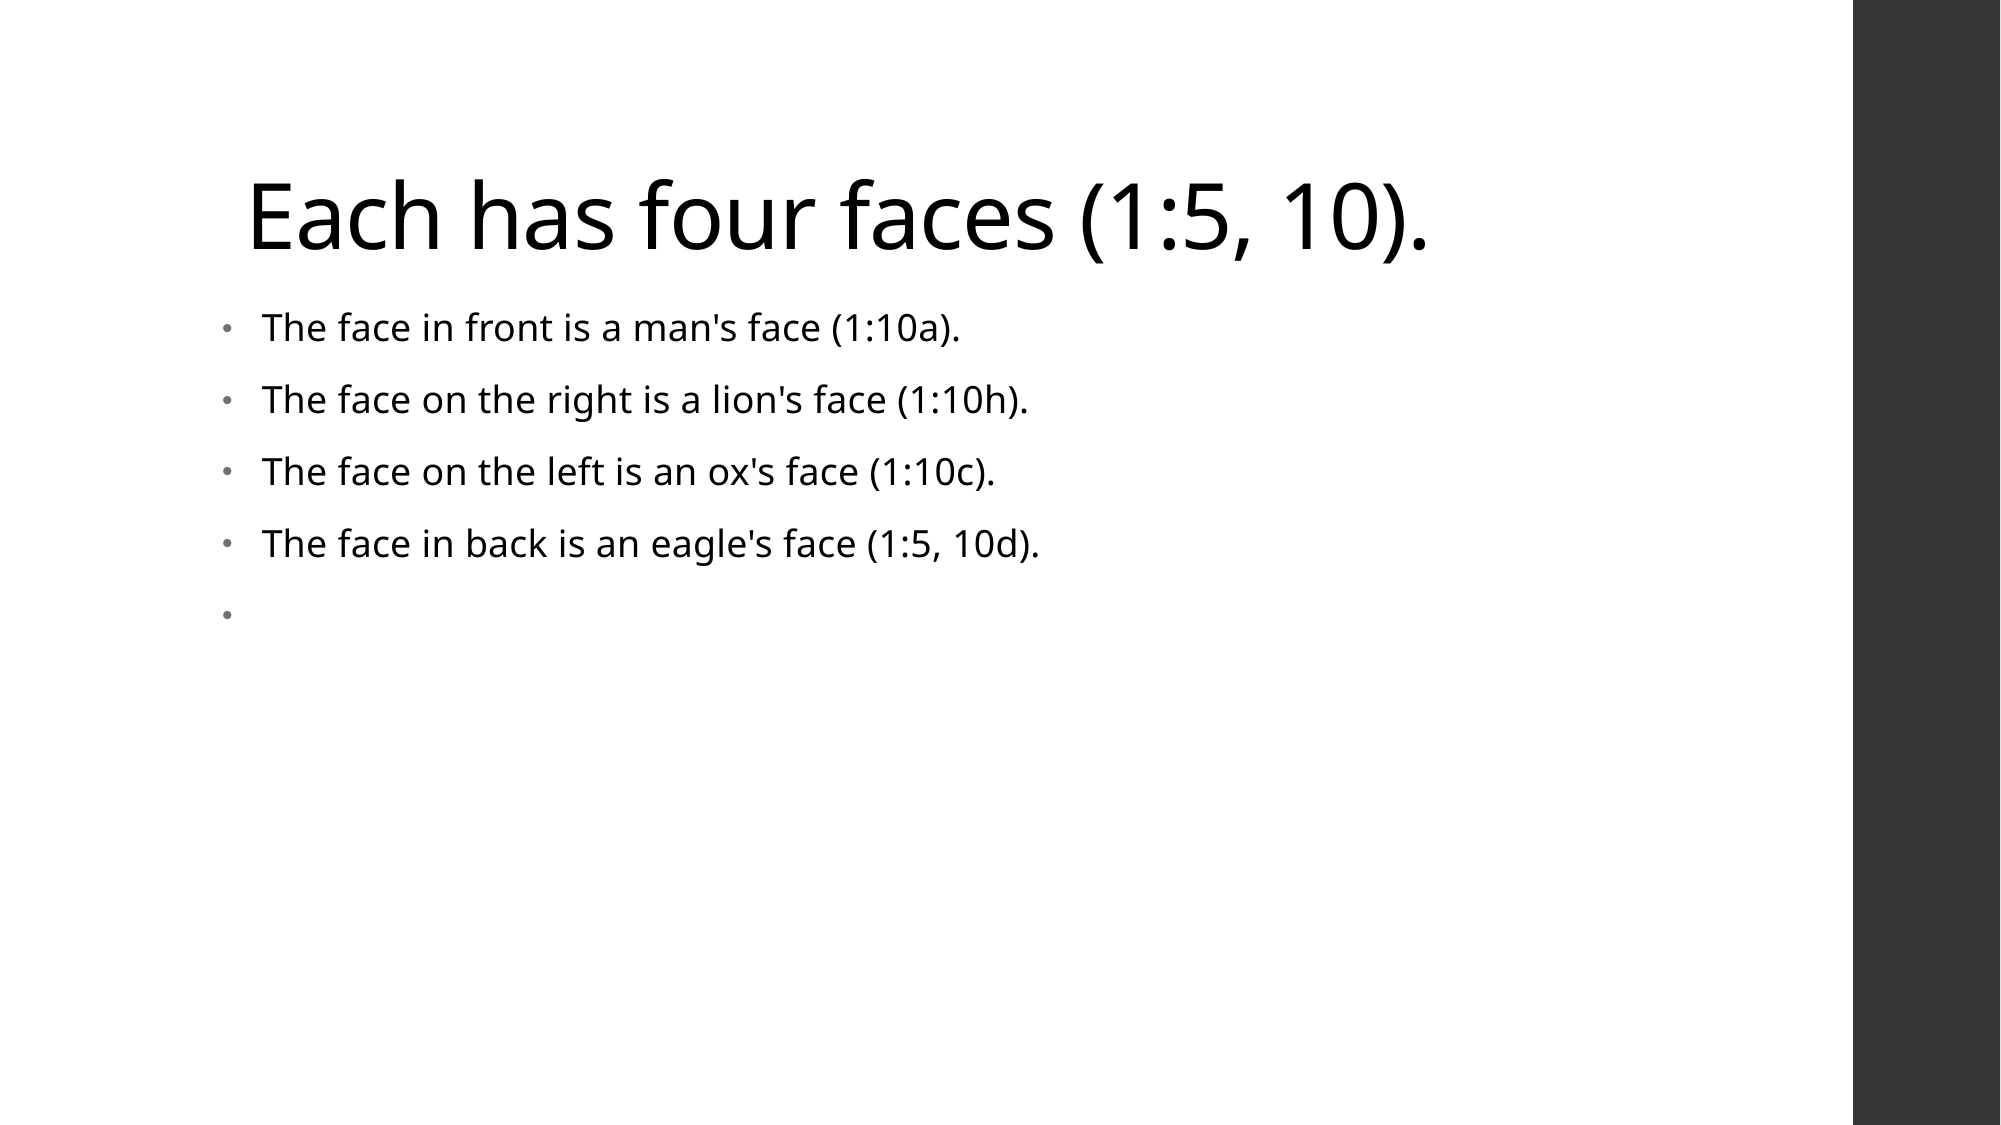

# Each has four faces (1:5, 10).
 The face in front is a man's face (1:10a).
 The face on the right is a lion's face (1:10h).
 The face on the left is an ox's face (1:10c).
 The face in back is an eagle's face (1:5, 10d).